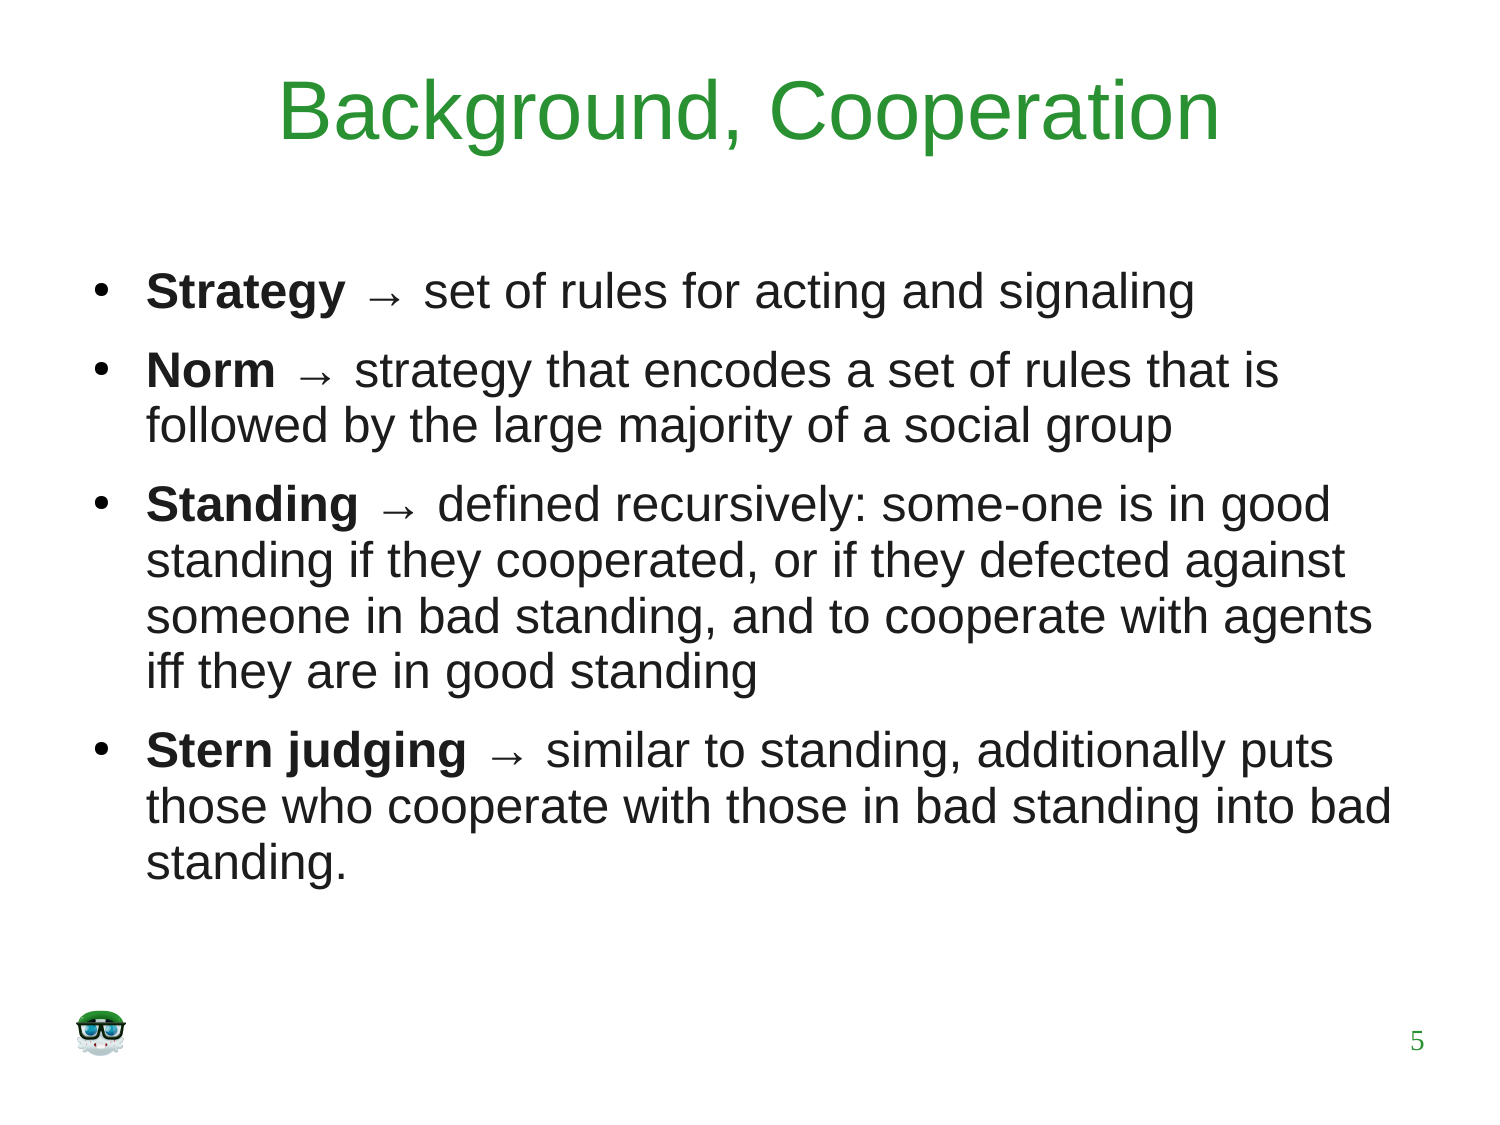

# Background, Cooperation
Strategy → set of rules for acting and signaling
Norm → strategy that encodes a set of rules that is followed by the large majority of a social group
Standing → defined recursively: some-one is in good standing if they cooperated, or if they defected against someone in bad standing, and to cooperate with agents iff they are in good standing
Stern judging → similar to standing, additionally puts those who cooperate with those in bad standing into bad standing.
5